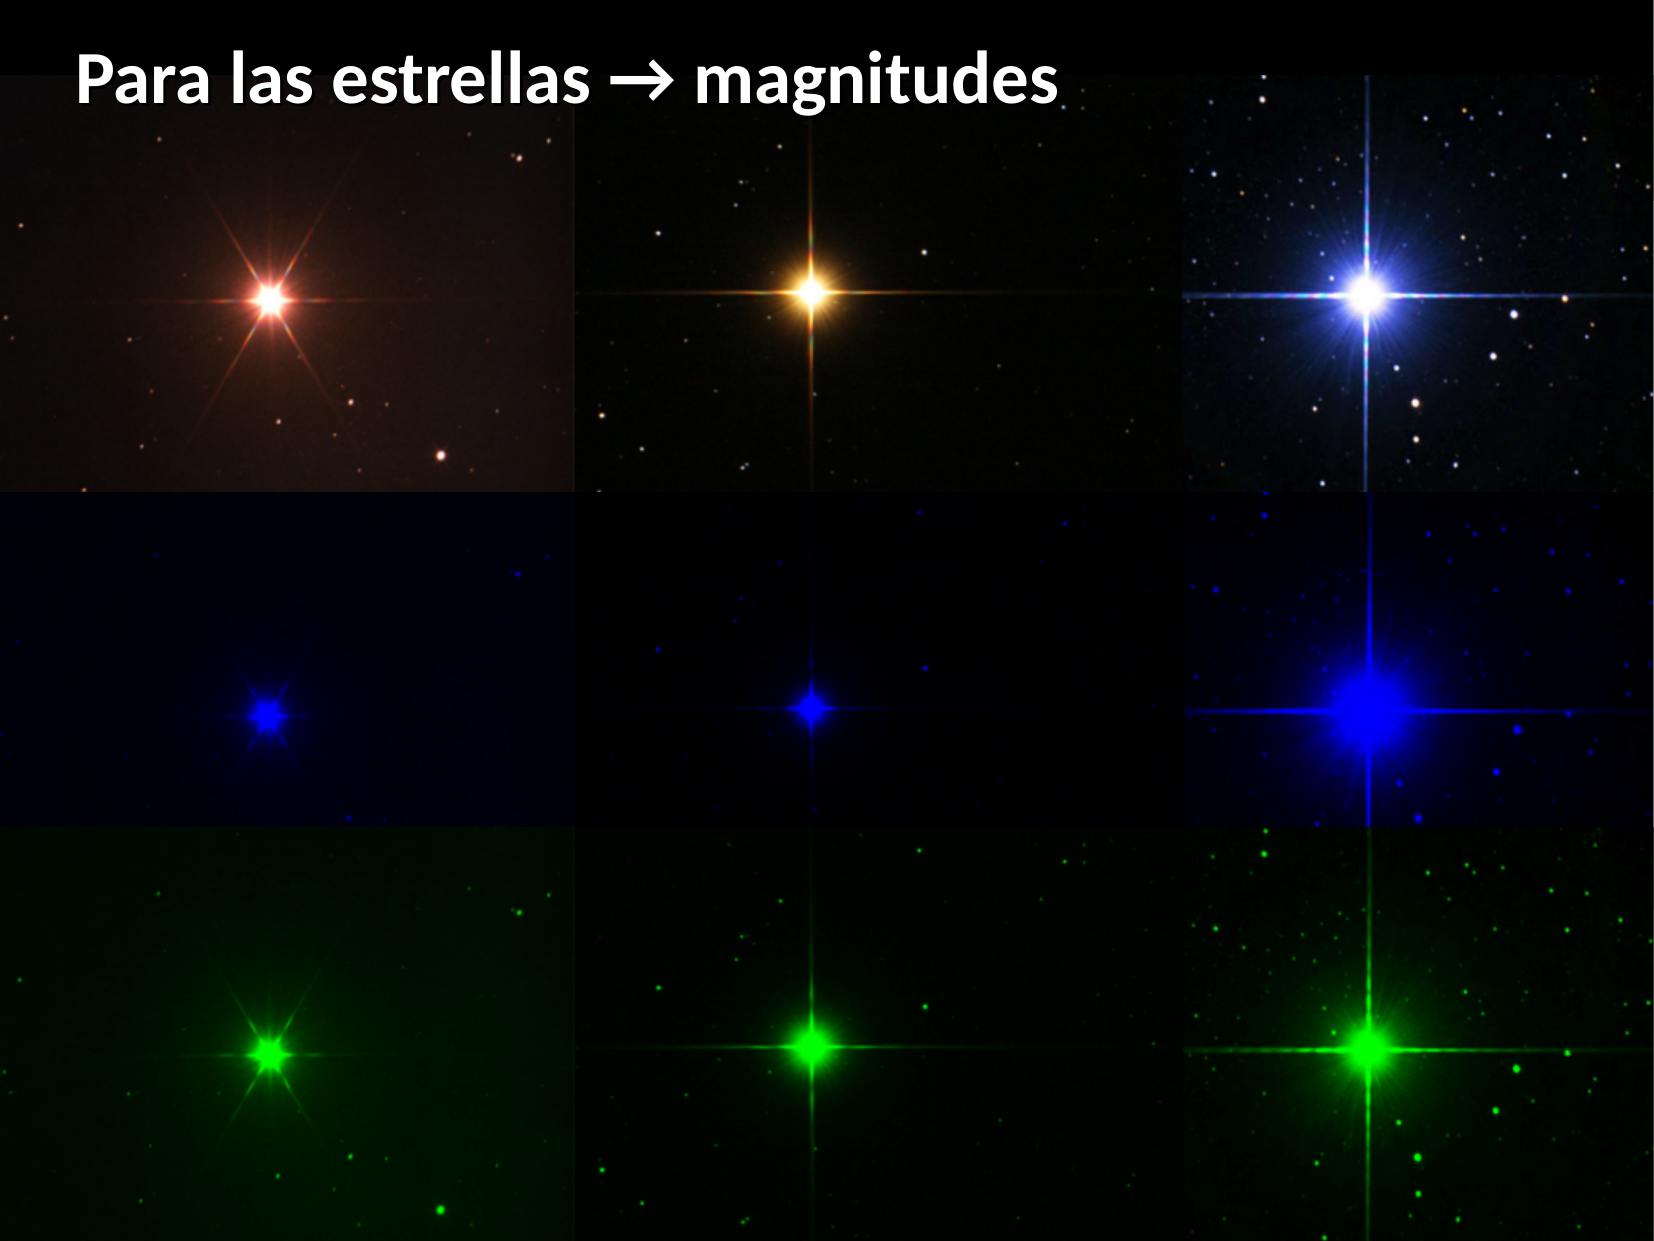

# Para las estrellas → magnitudes
Astronomía (Asorey)
7